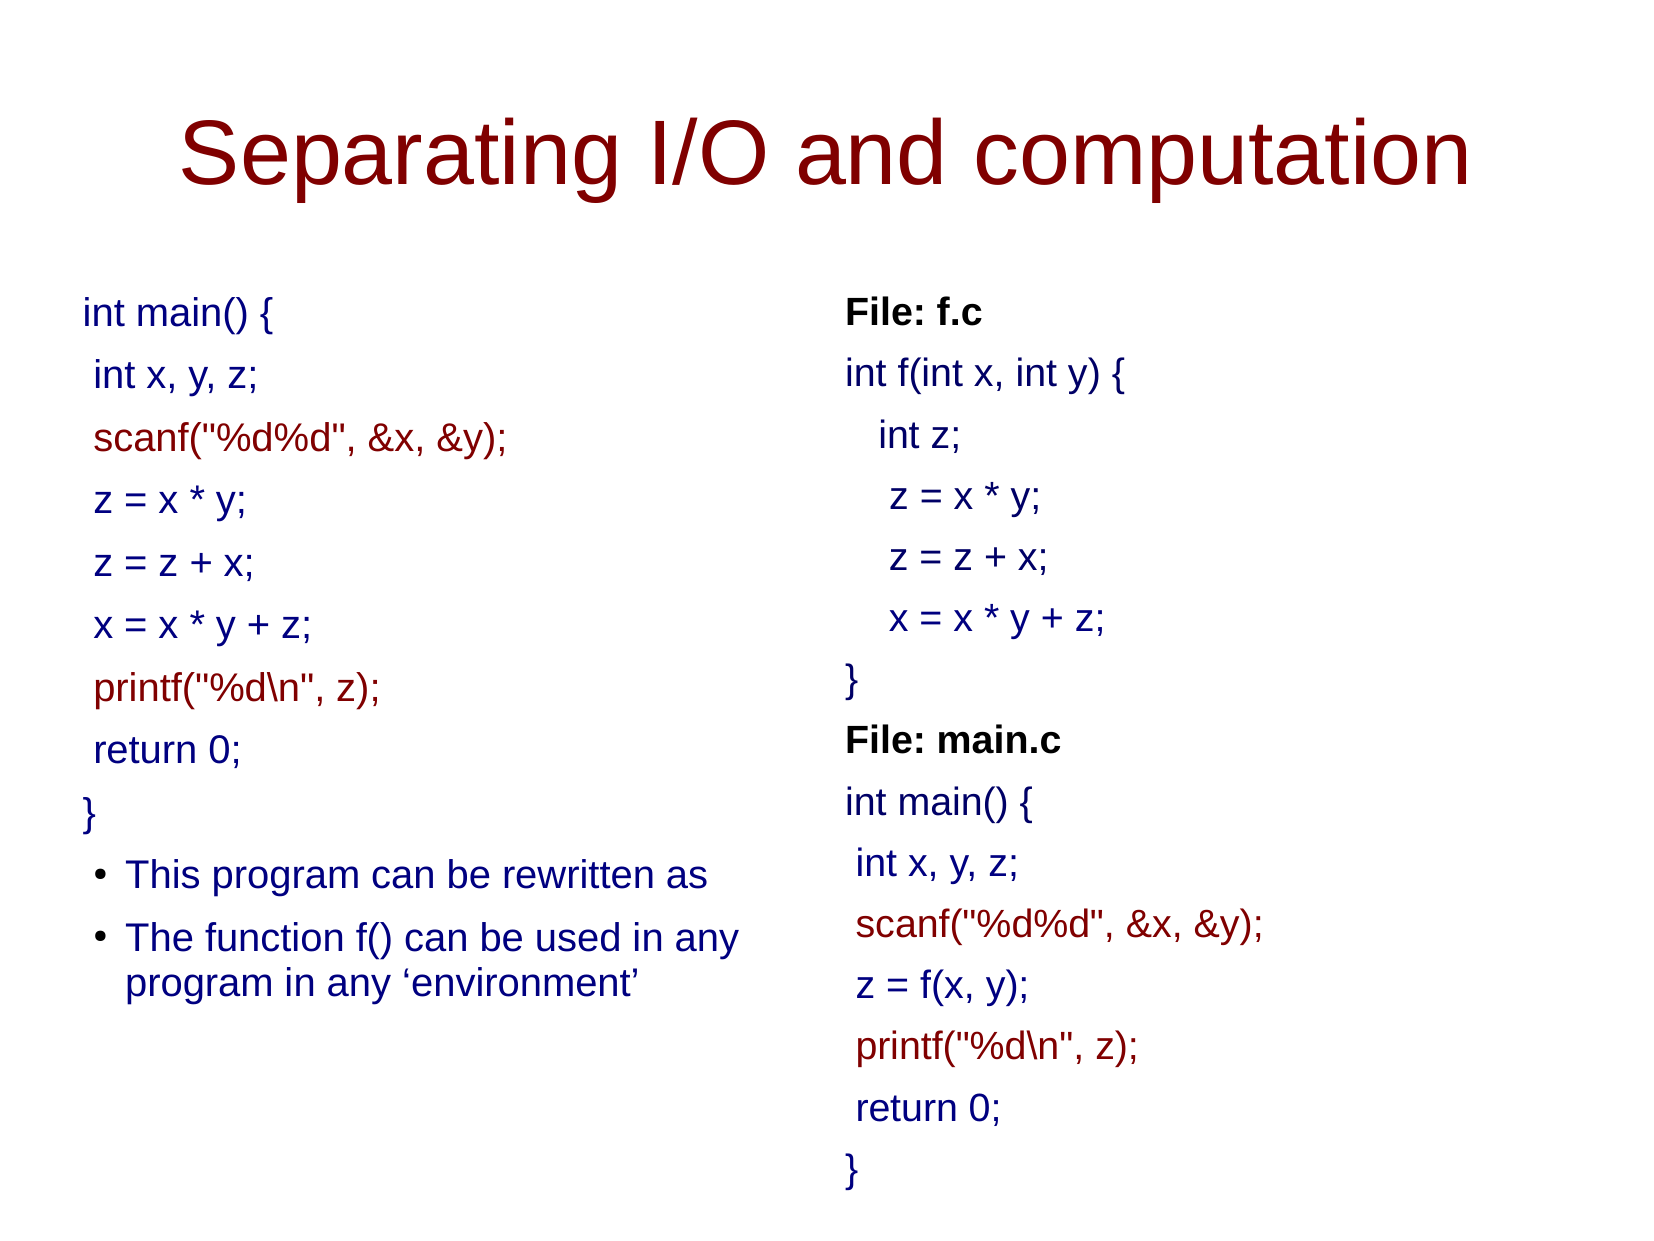

# Separating I/O and computation
int main() {
int x, y, z;
scanf("%d%d", &x, &y);
z = x * y;
z = z + x;
x = x * y + z;
printf("%d\n", z);
return 0;
}
This program can be rewritten as
The function f() can be used in any program in any ‘environment’
File: f.c
int f(int x, int y) {
 int z;
 z = x * y;
 z = z + x;
 x = x * y + z;
}
File: main.c
int main() {
int x, y, z;
scanf("%d%d", &x, &y);
z = f(x, y);
printf("%d\n", z);
return 0;
}